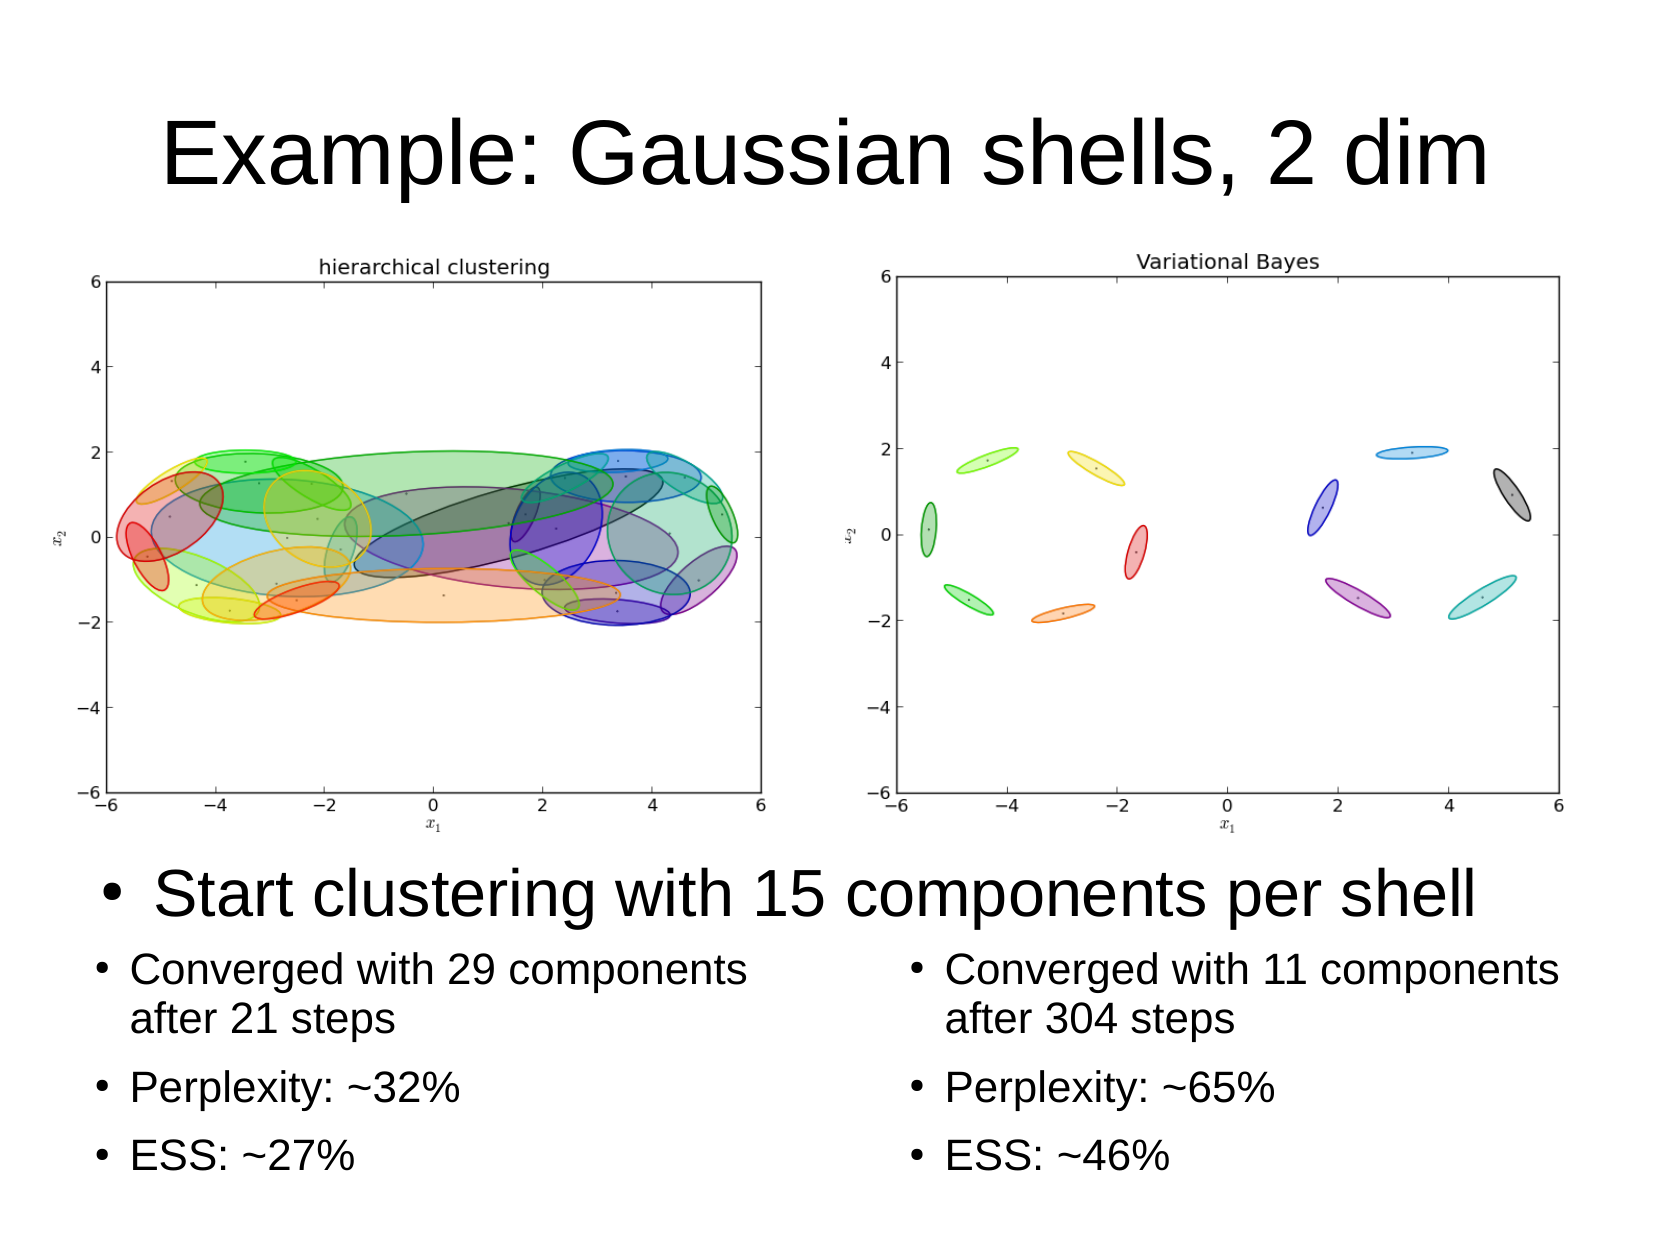

# Example: Gaussian shells, 2 dim
Start clustering with 15 components per shell
Converged with 29 components after 21 steps
Perplexity: ~32%
ESS: ~27%
Converged with 11 components after 304 steps
Perplexity: ~65%
ESS: ~46%